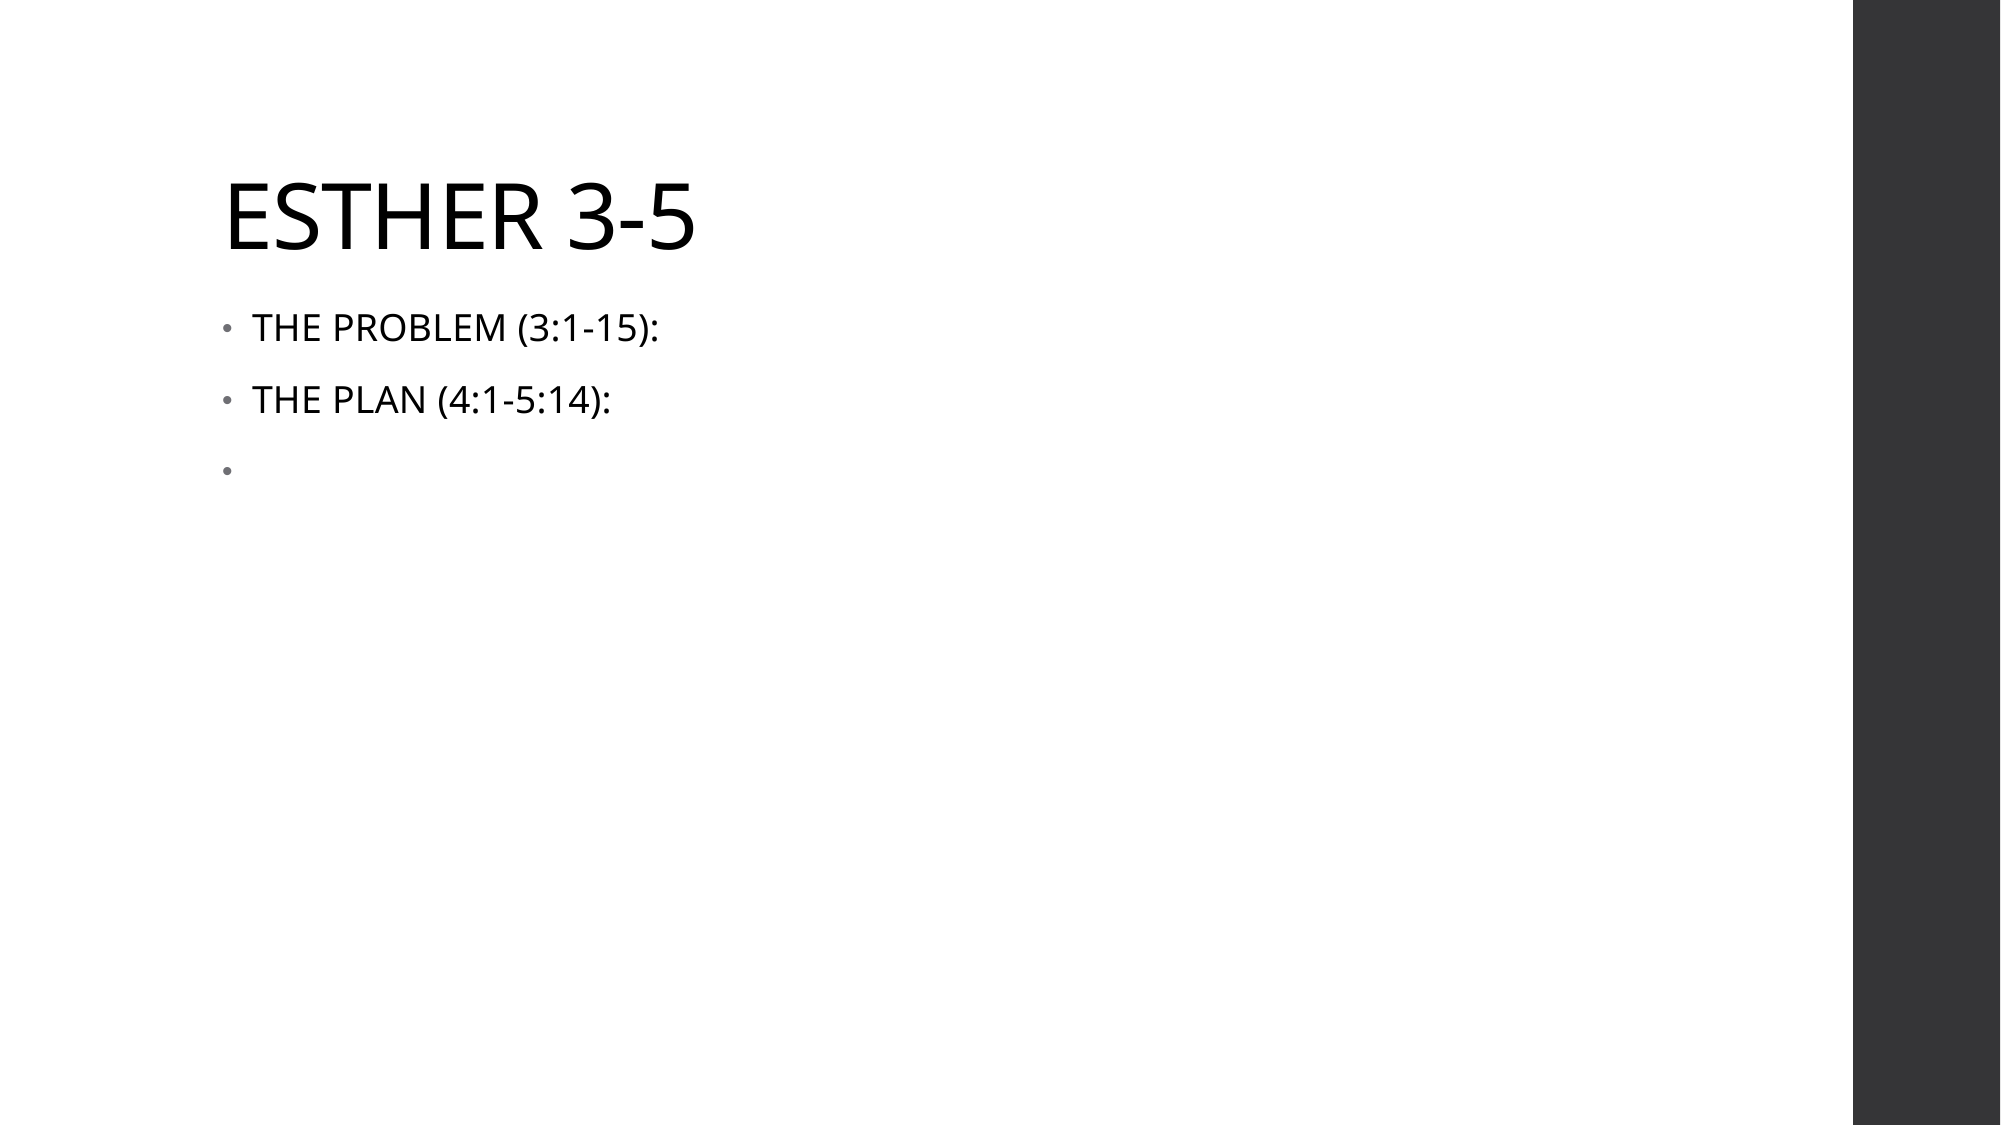

# ESTHER 3-5
THE PROBLEM (3:1-15):
THE PLAN (4:1-5:14):